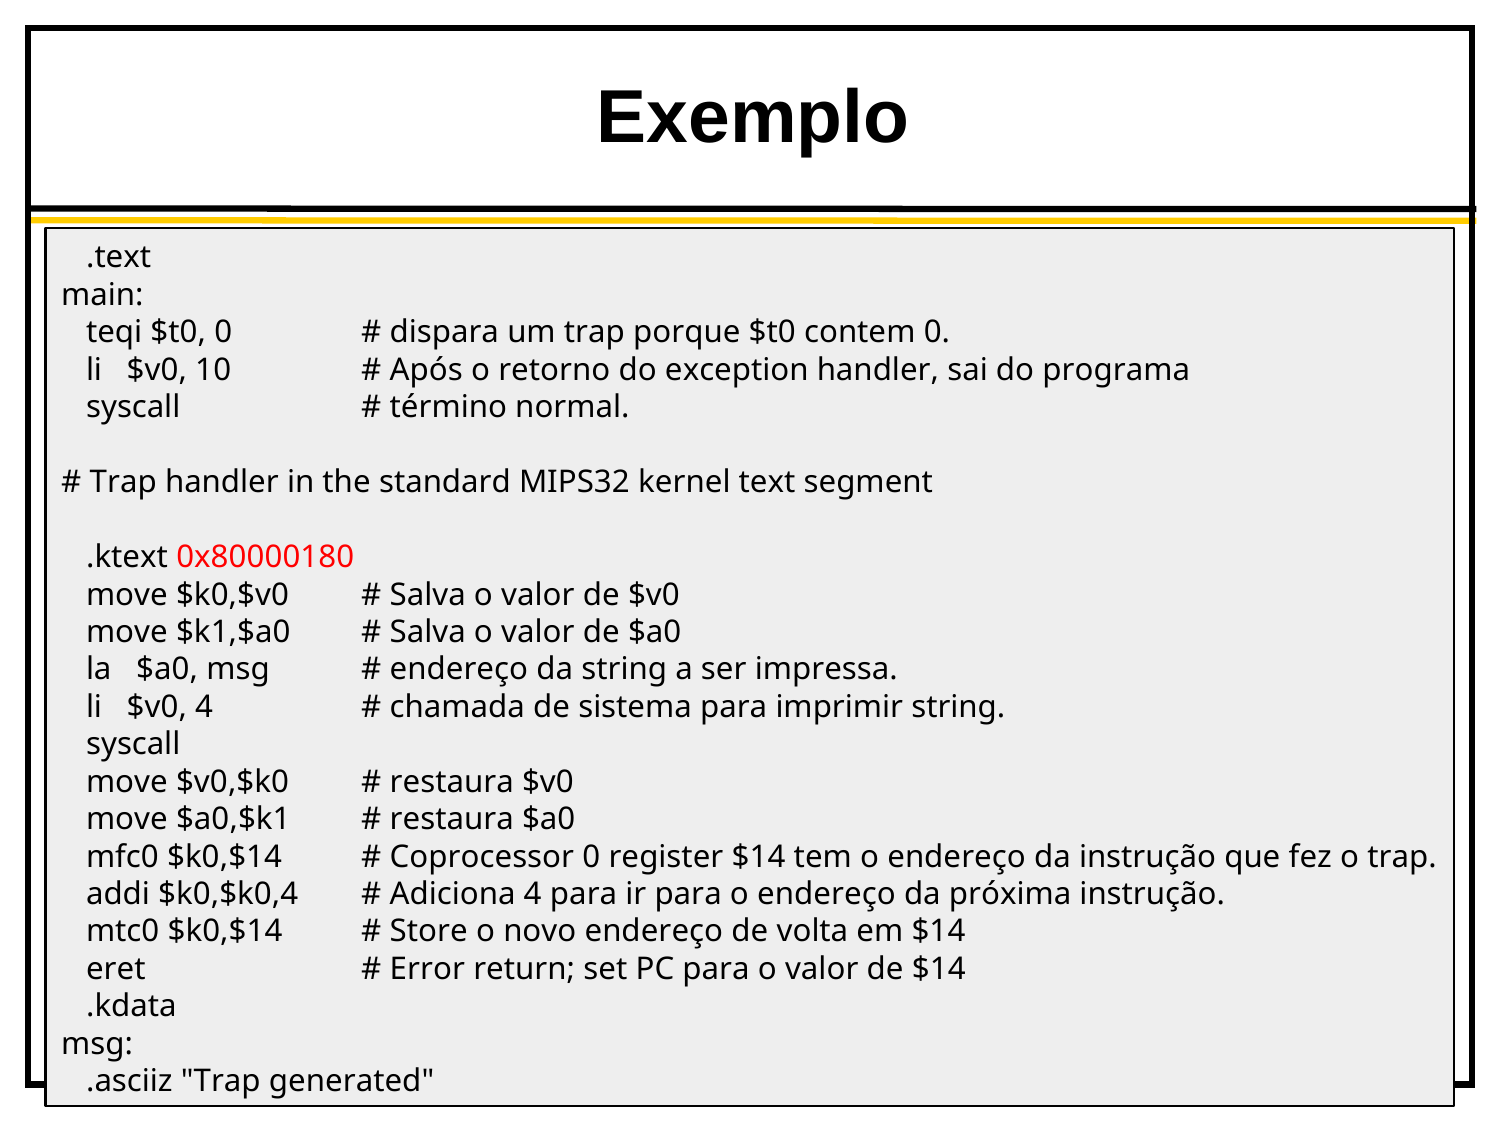

# Exemplo
 .text
main:
 teqi $t0, 0 	# dispara um trap porque $t0 contem 0.
 li $v0, 10 	# Após o retorno do exception handler, sai do programa
 syscall		# término normal.
# Trap handler in the standard MIPS32 kernel text segment
 .ktext 0x80000180
 move $k0,$v0 	# Salva o valor de $v0
 move $k1,$a0 	# Salva o valor de $a0
 la $a0, msg 	# endereço da string a ser impressa.
 li $v0, 4 	# chamada de sistema para imprimir string.
 syscall
 move $v0,$k0 	# restaura $v0
 move $a0,$k1 	# restaura $a0
 mfc0 $k0,$14 	# Coprocessor 0 register $14 tem o endereço da instrução que fez o trap.
 addi $k0,$k0,4 	# Adiciona 4 para ir para o endereço da próxima instrução.
 mtc0 $k0,$14 	# Store o novo endereço de volta em $14
 eret 	# Error return; set PC para o valor de $14
 .kdata
msg:
 .asciiz "Trap generated"